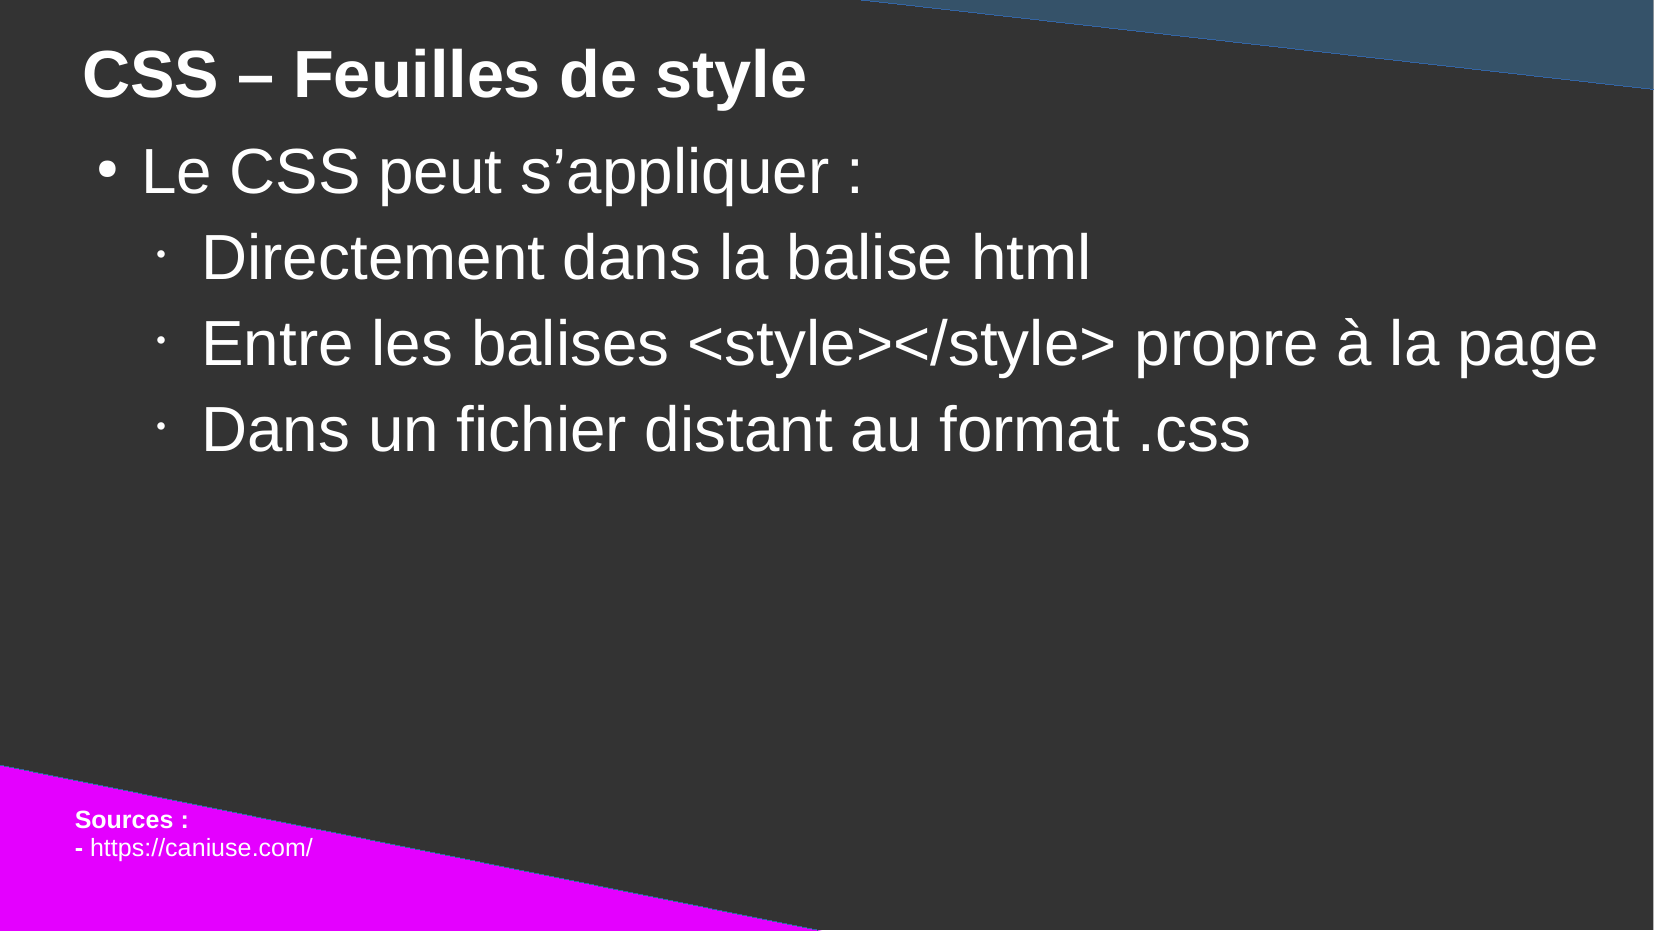

# CSS – Feuilles de style
Le CSS peut s’appliquer :
Directement dans la balise html
Entre les balises <style></style> propre à la page
Dans un fichier distant au format .css
Sources :
- https://caniuse.com/